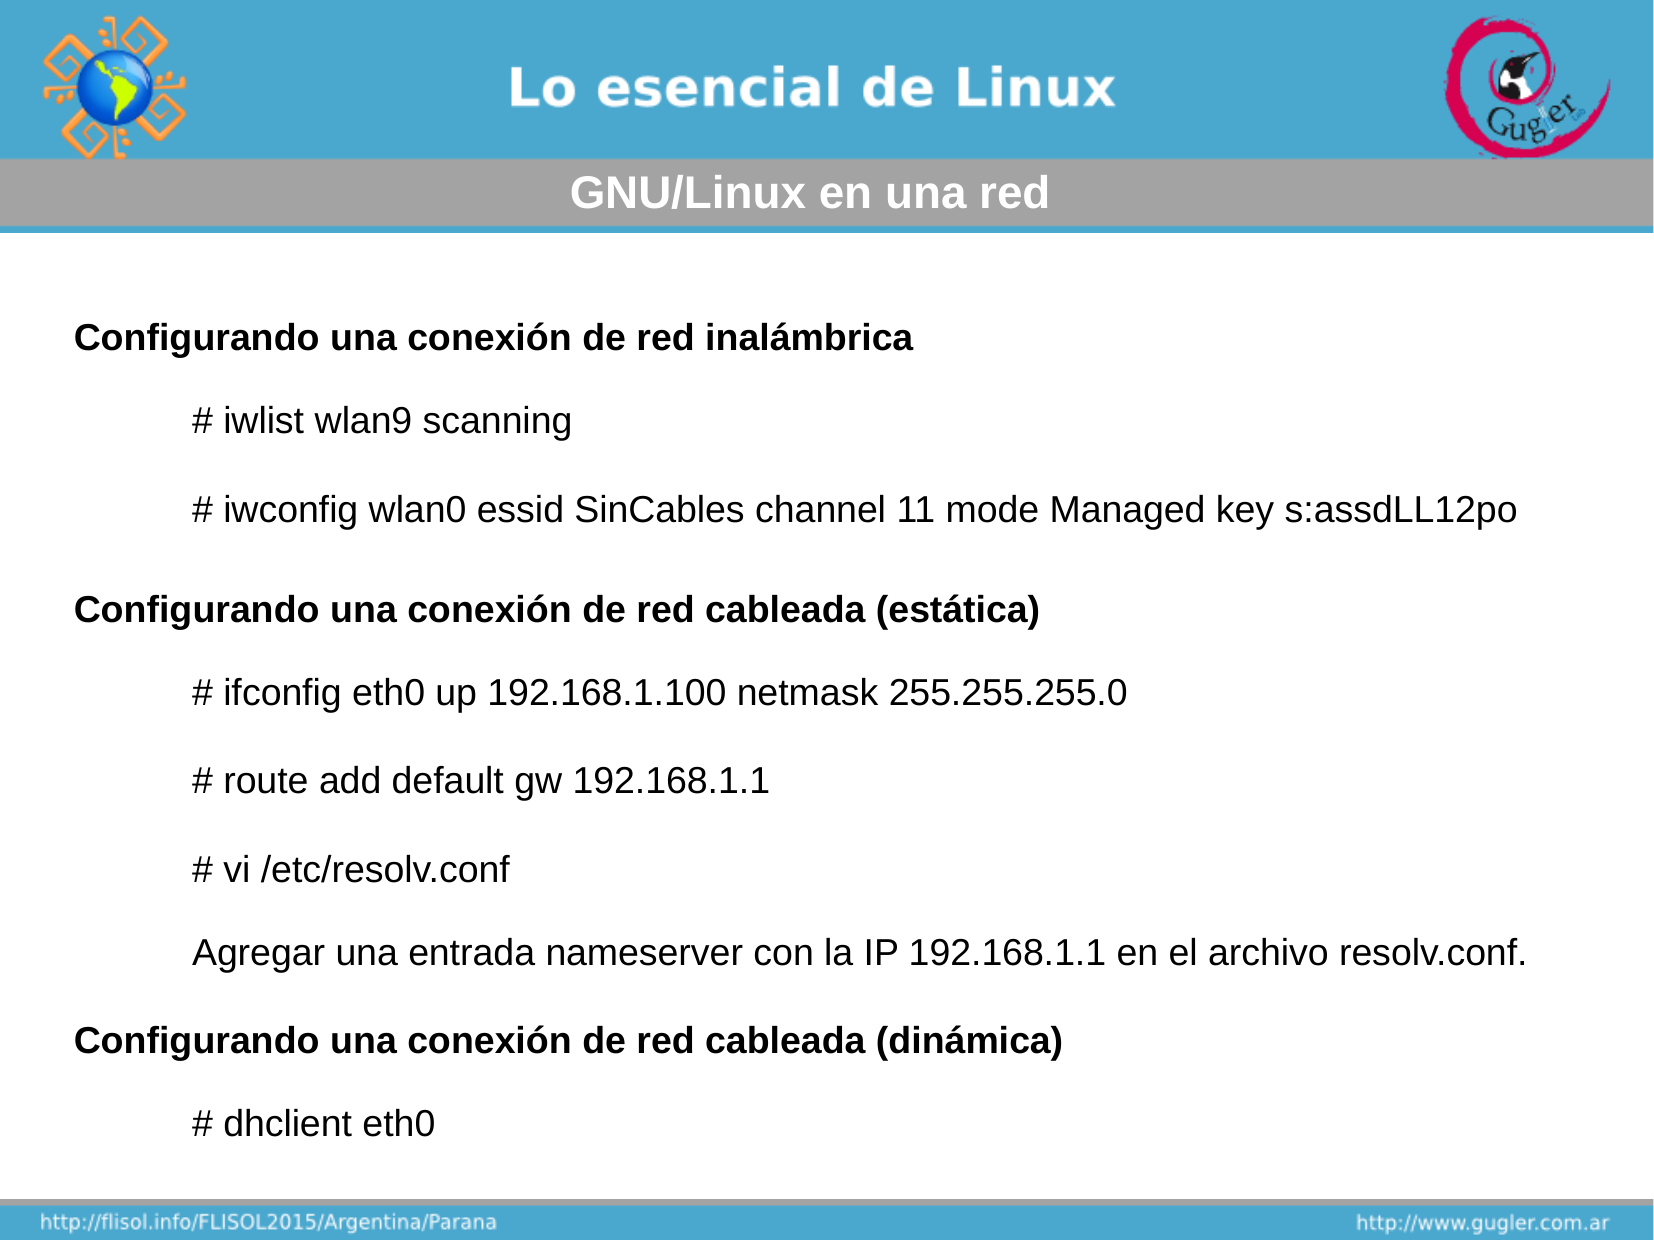

GNU/Linux en una red
Configurando una conexión de red inalámbrica
# iwlist wlan9 scanning
# iwconfig wlan0 essid SinCables channel 11 mode Managed key s:assdLL12po
Configurando una conexión de red cableada (estática)
# ifconfig eth0 up 192.168.1.100 netmask 255.255.255.0
# route add default gw 192.168.1.1
# vi /etc/resolv.conf
Agregar una entrada nameserver con la IP 192.168.1.1 en el archivo resolv.conf.
Configurando una conexión de red cableada (dinámica)
# dhclient eth0